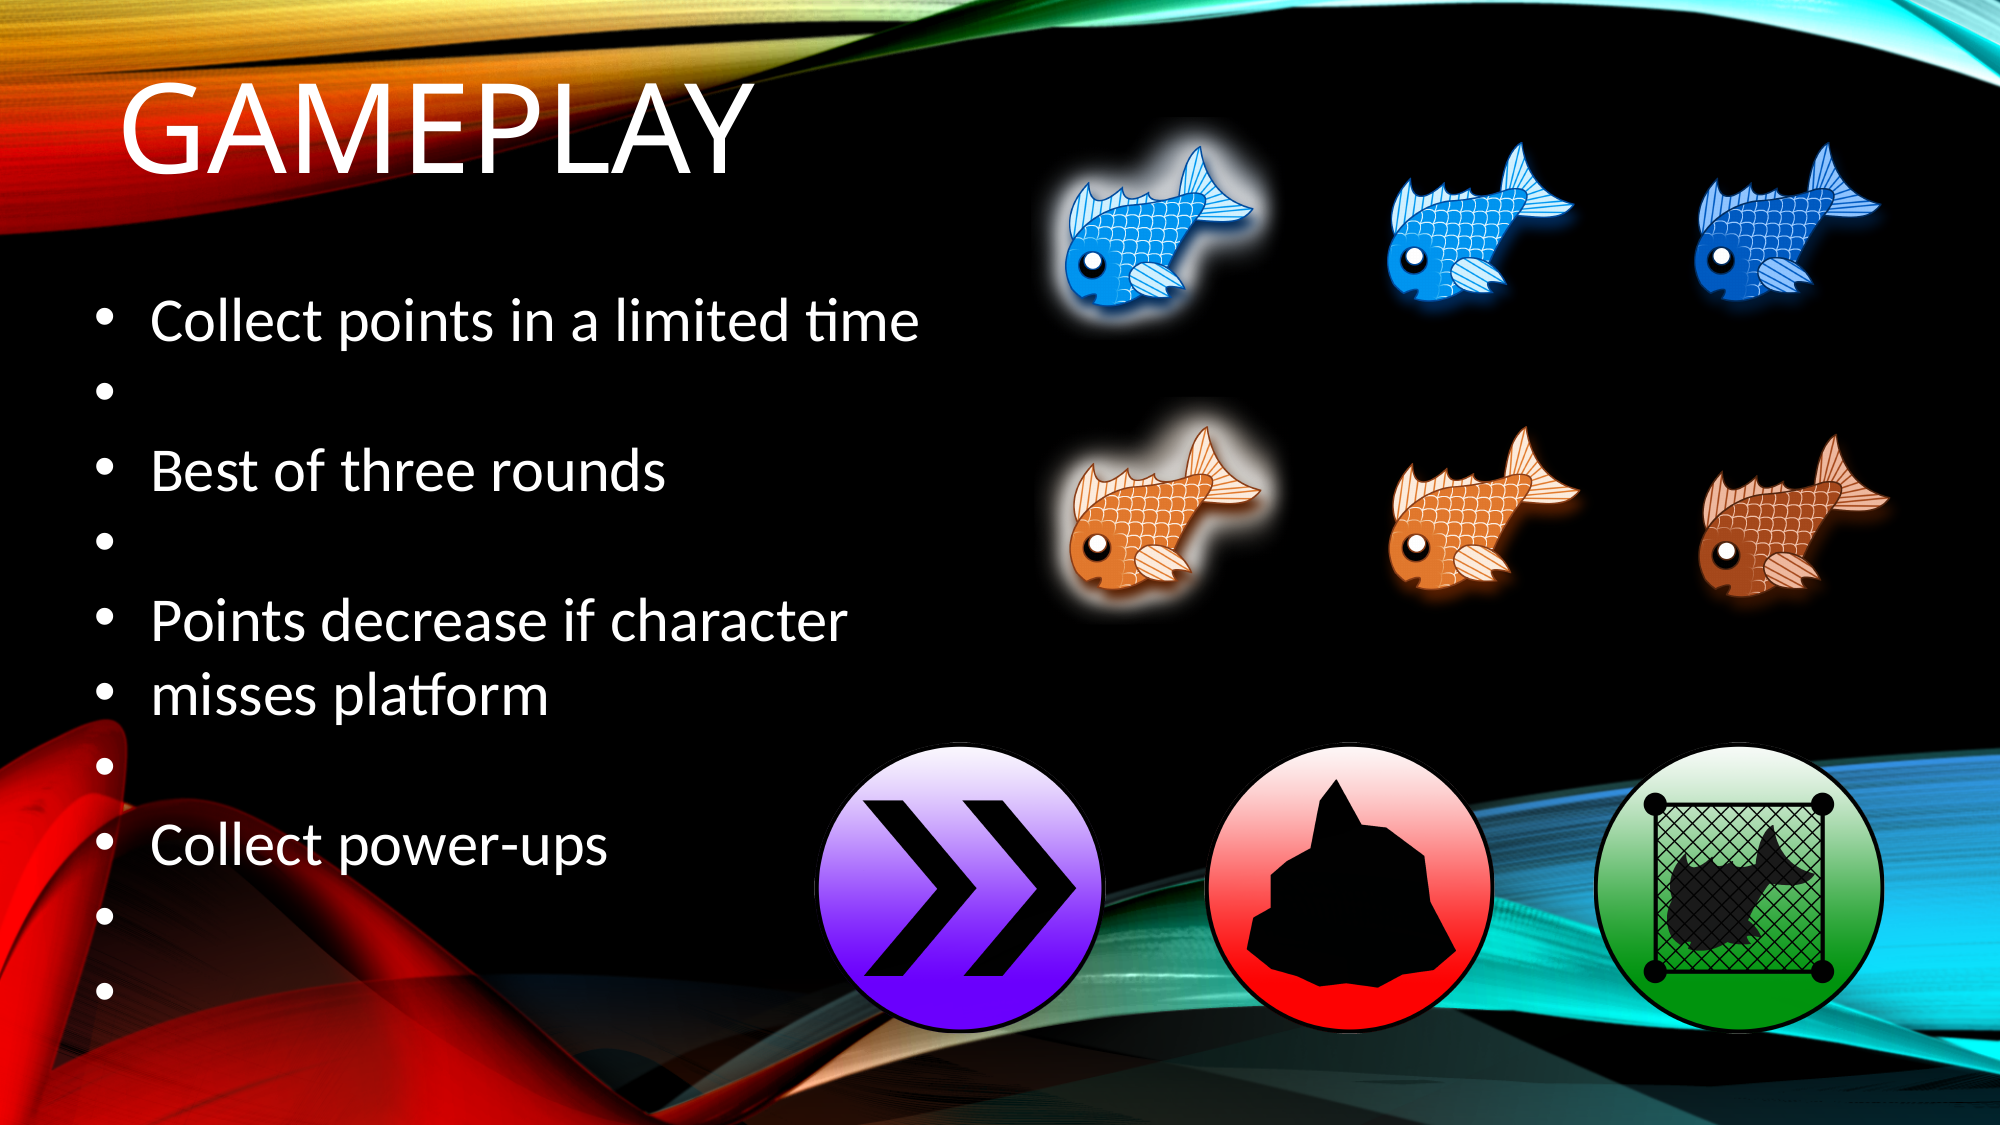

# gamePLAY
Collect points in a limited time
Best of three rounds
Points decrease if character
misses platform
Collect power-ups